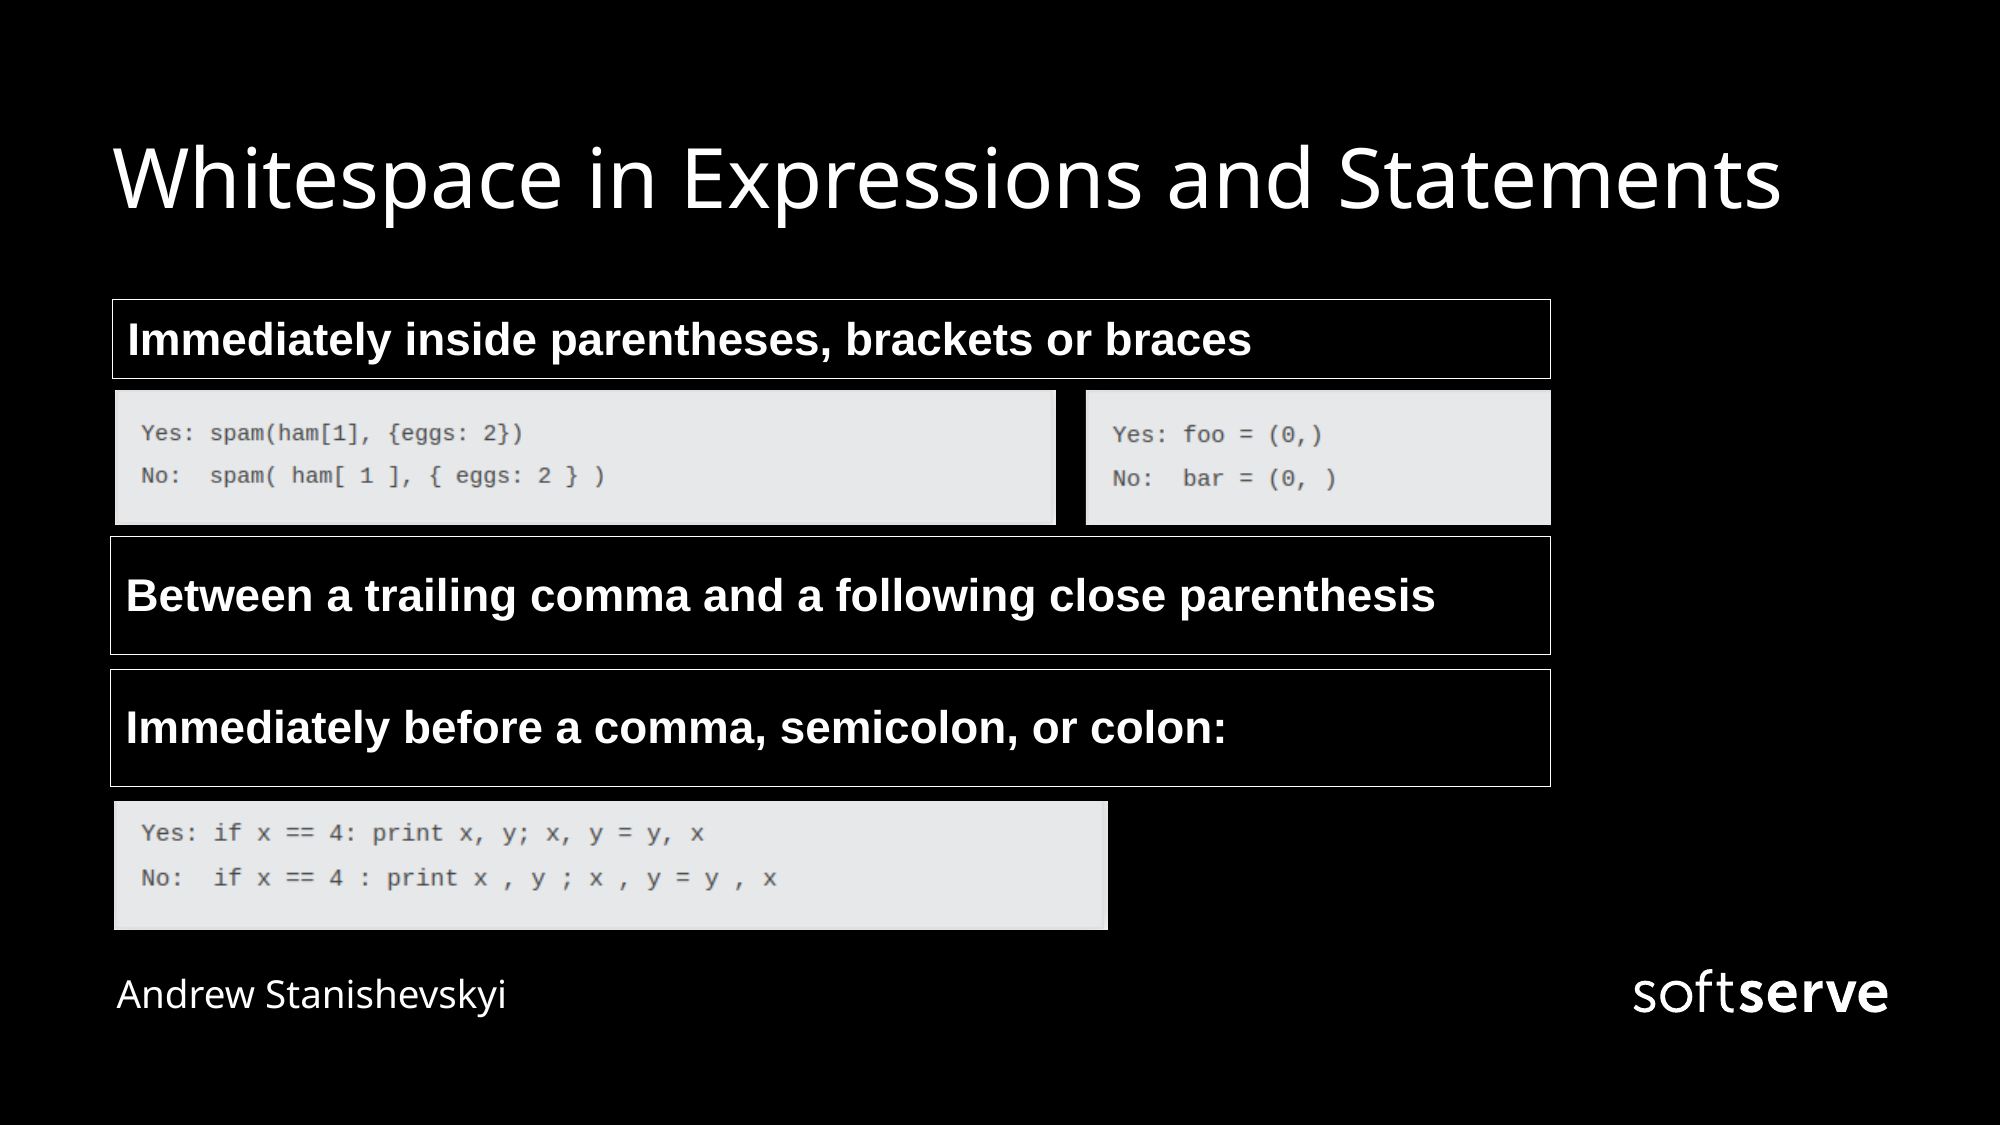

# Whitespace in Expressions and Statements
Immediately inside parentheses, brackets or braces
Between a trailing comma and a following close parenthesis
Immediately before a comma, semicolon, or colon:
 Andrew Stanishevskyi